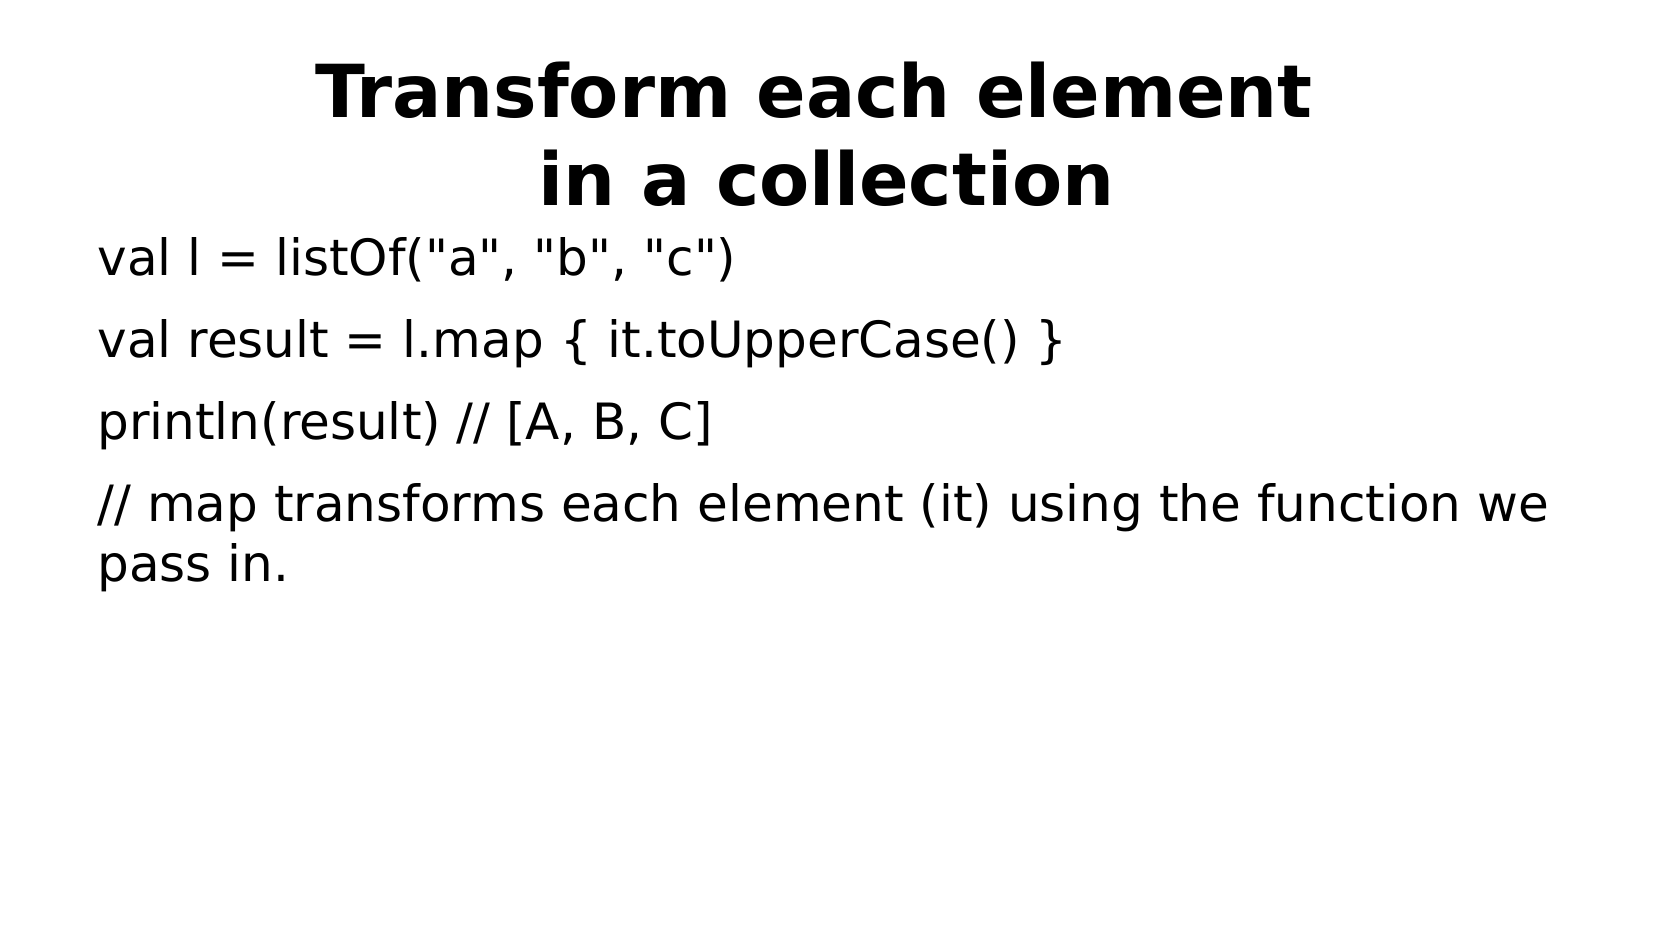

# Transform each element in a collection
val l = listOf("a", "b", "c")
val result = l.map { it.toUpperCase() }
println(result) // [A, B, C]
// map transforms each element (it) using the function we pass in.